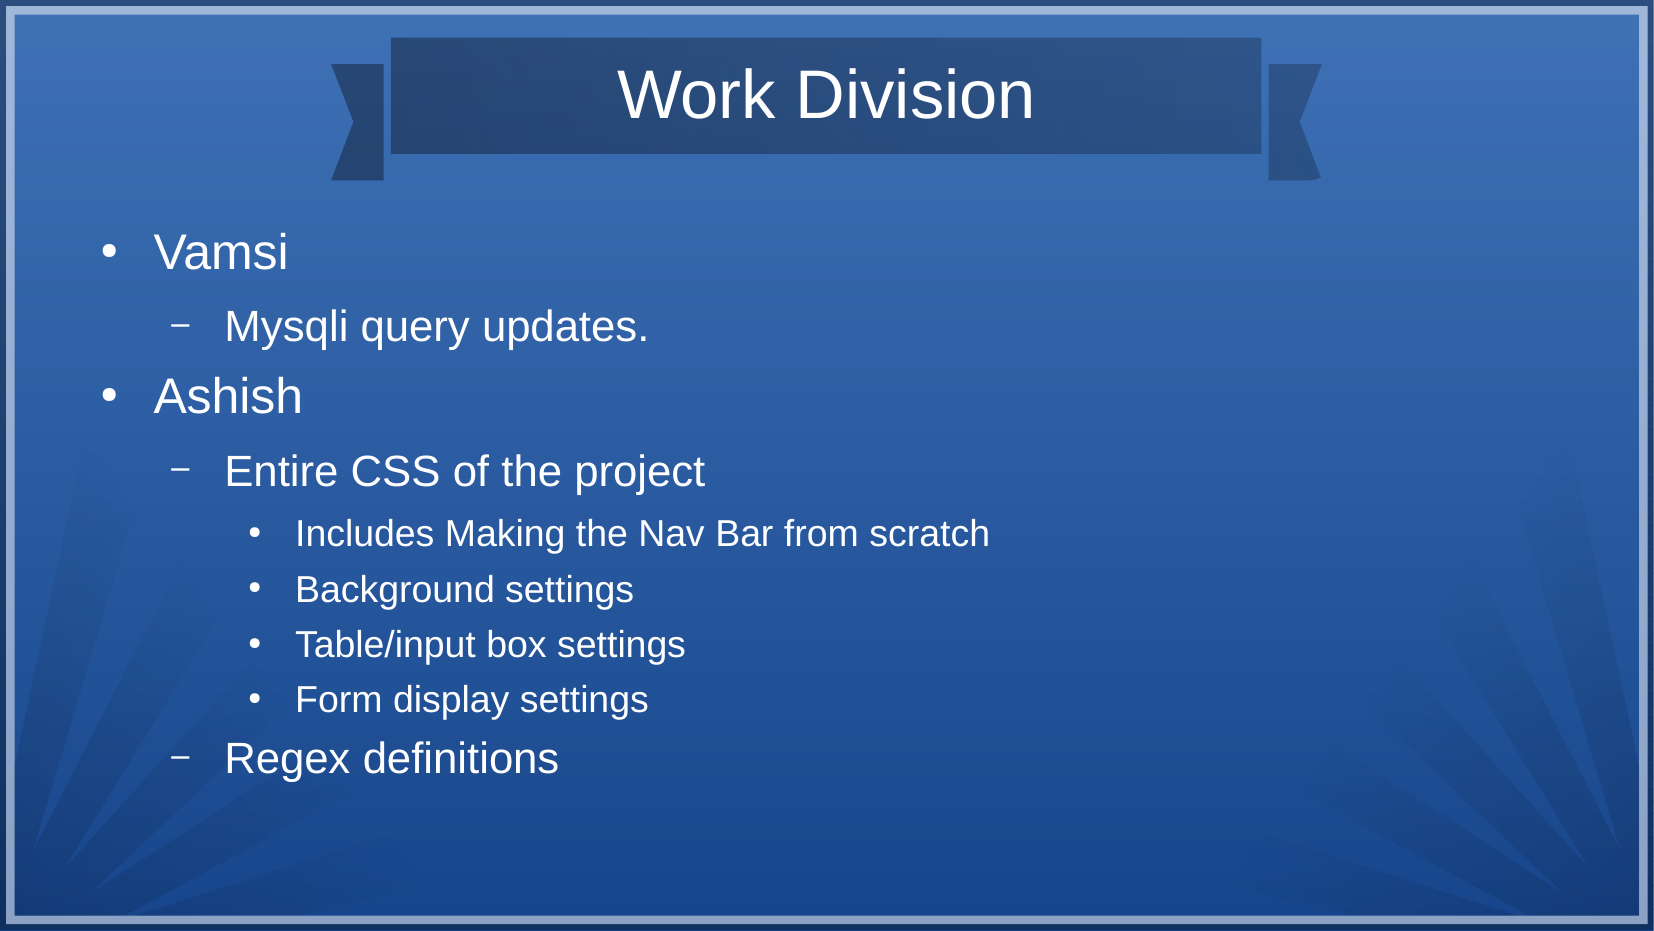

# Work Division
Vamsi
Mysqli query updates.
Ashish
Entire CSS of the project
Includes Making the Nav Bar from scratch
Background settings
Table/input box settings
Form display settings
Regex definitions